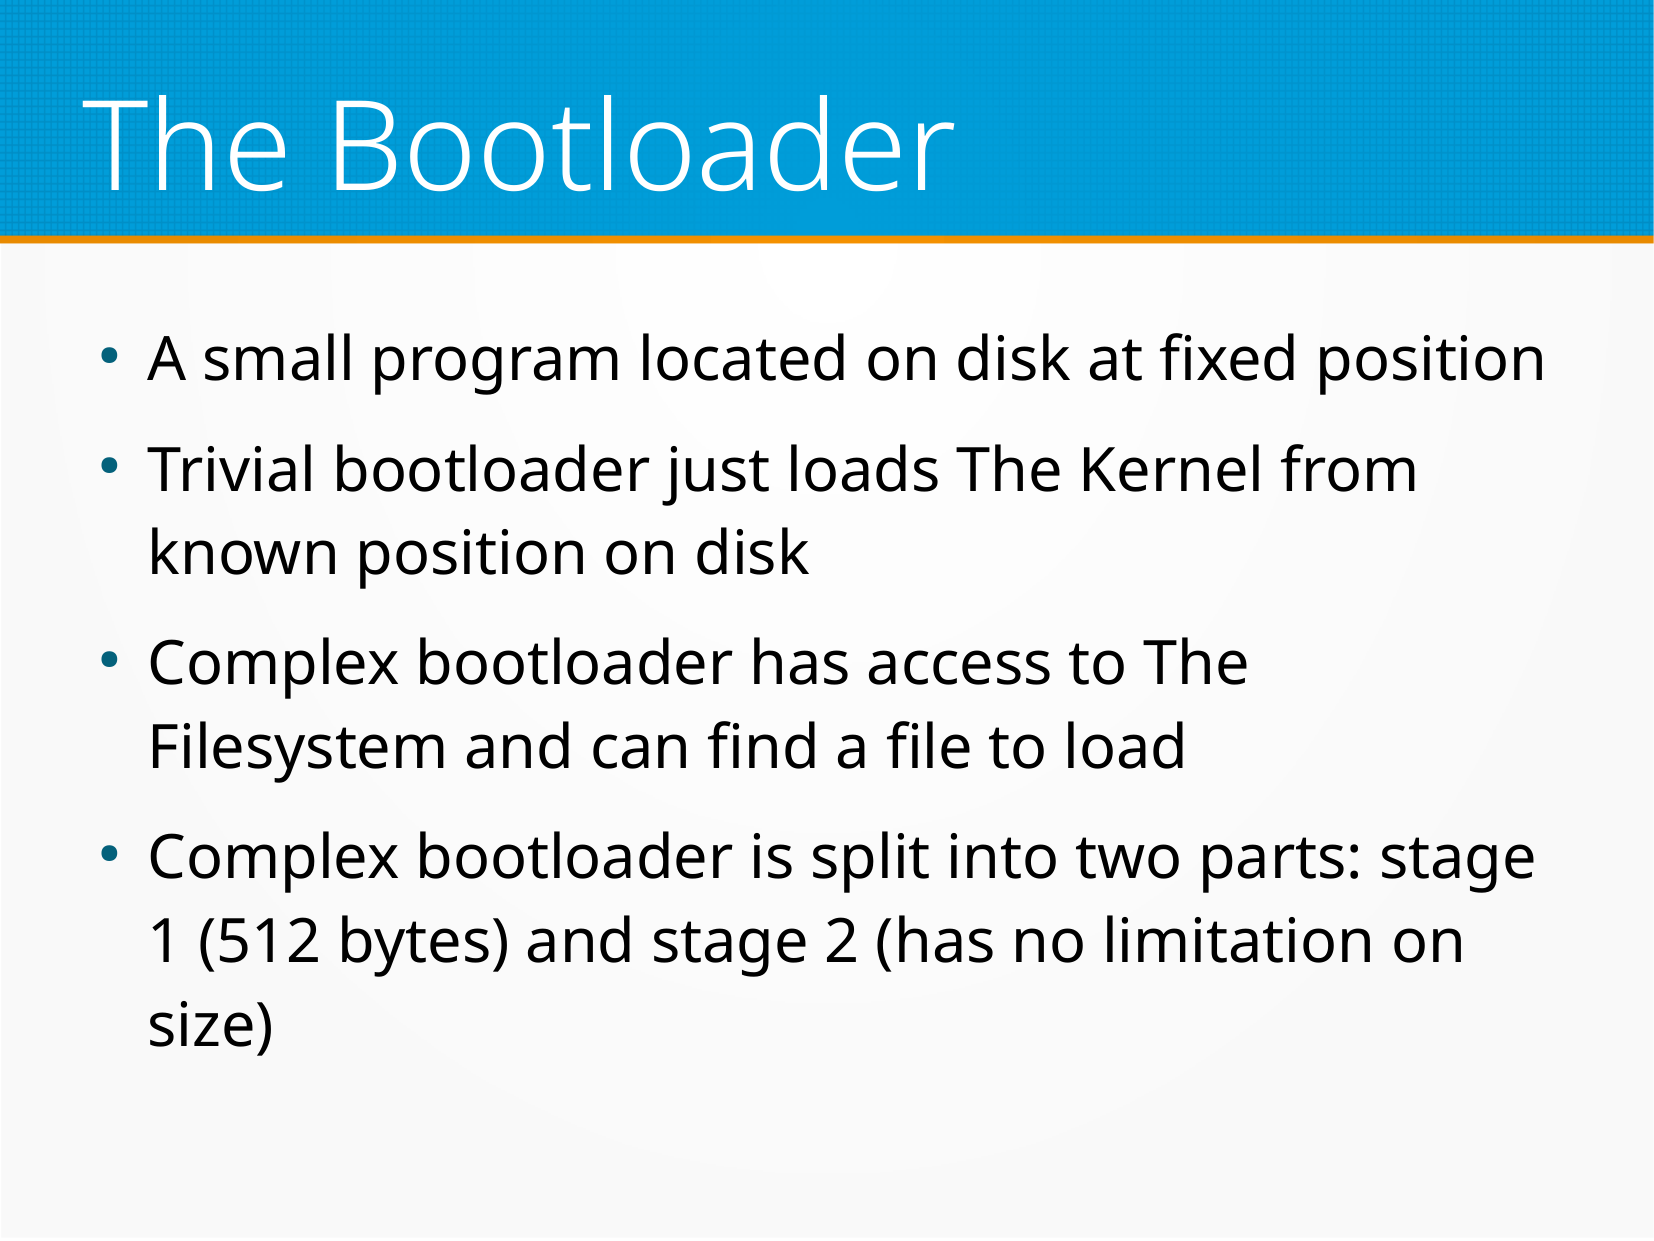

# The Bootloader
A small program located on disk at fixed position
Trivial bootloader just loads The Kernel from known position on disk
Complex bootloader has access to The Filesystem and can find a file to load
Complex bootloader is split into two parts: stage 1 (512 bytes) and stage 2 (has no limitation on size)